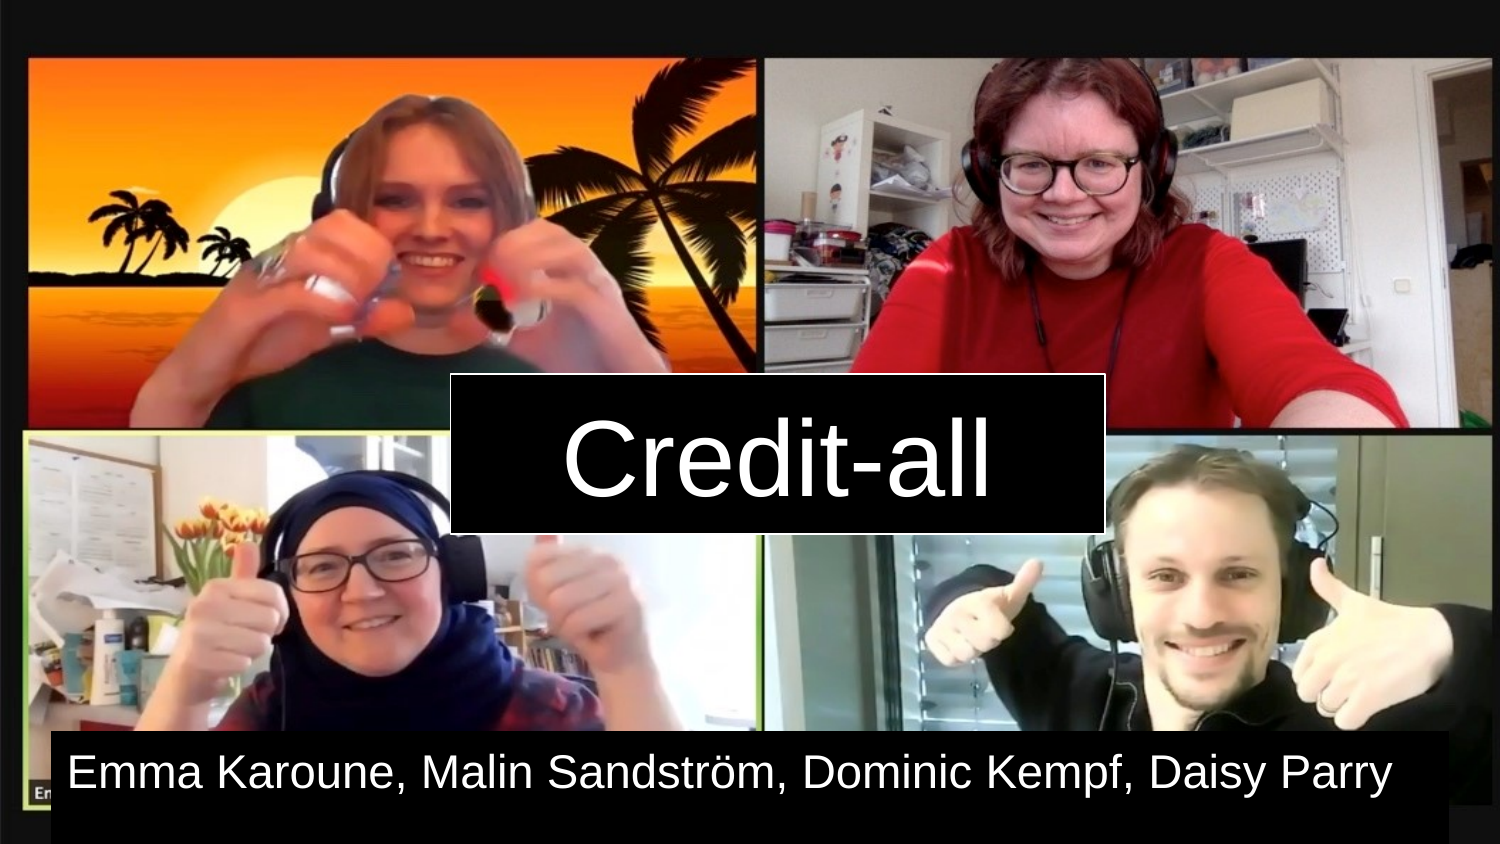

# Credit-all
Emma Karoune, Malin Sandström, Dominic Kempf, Daisy Parry